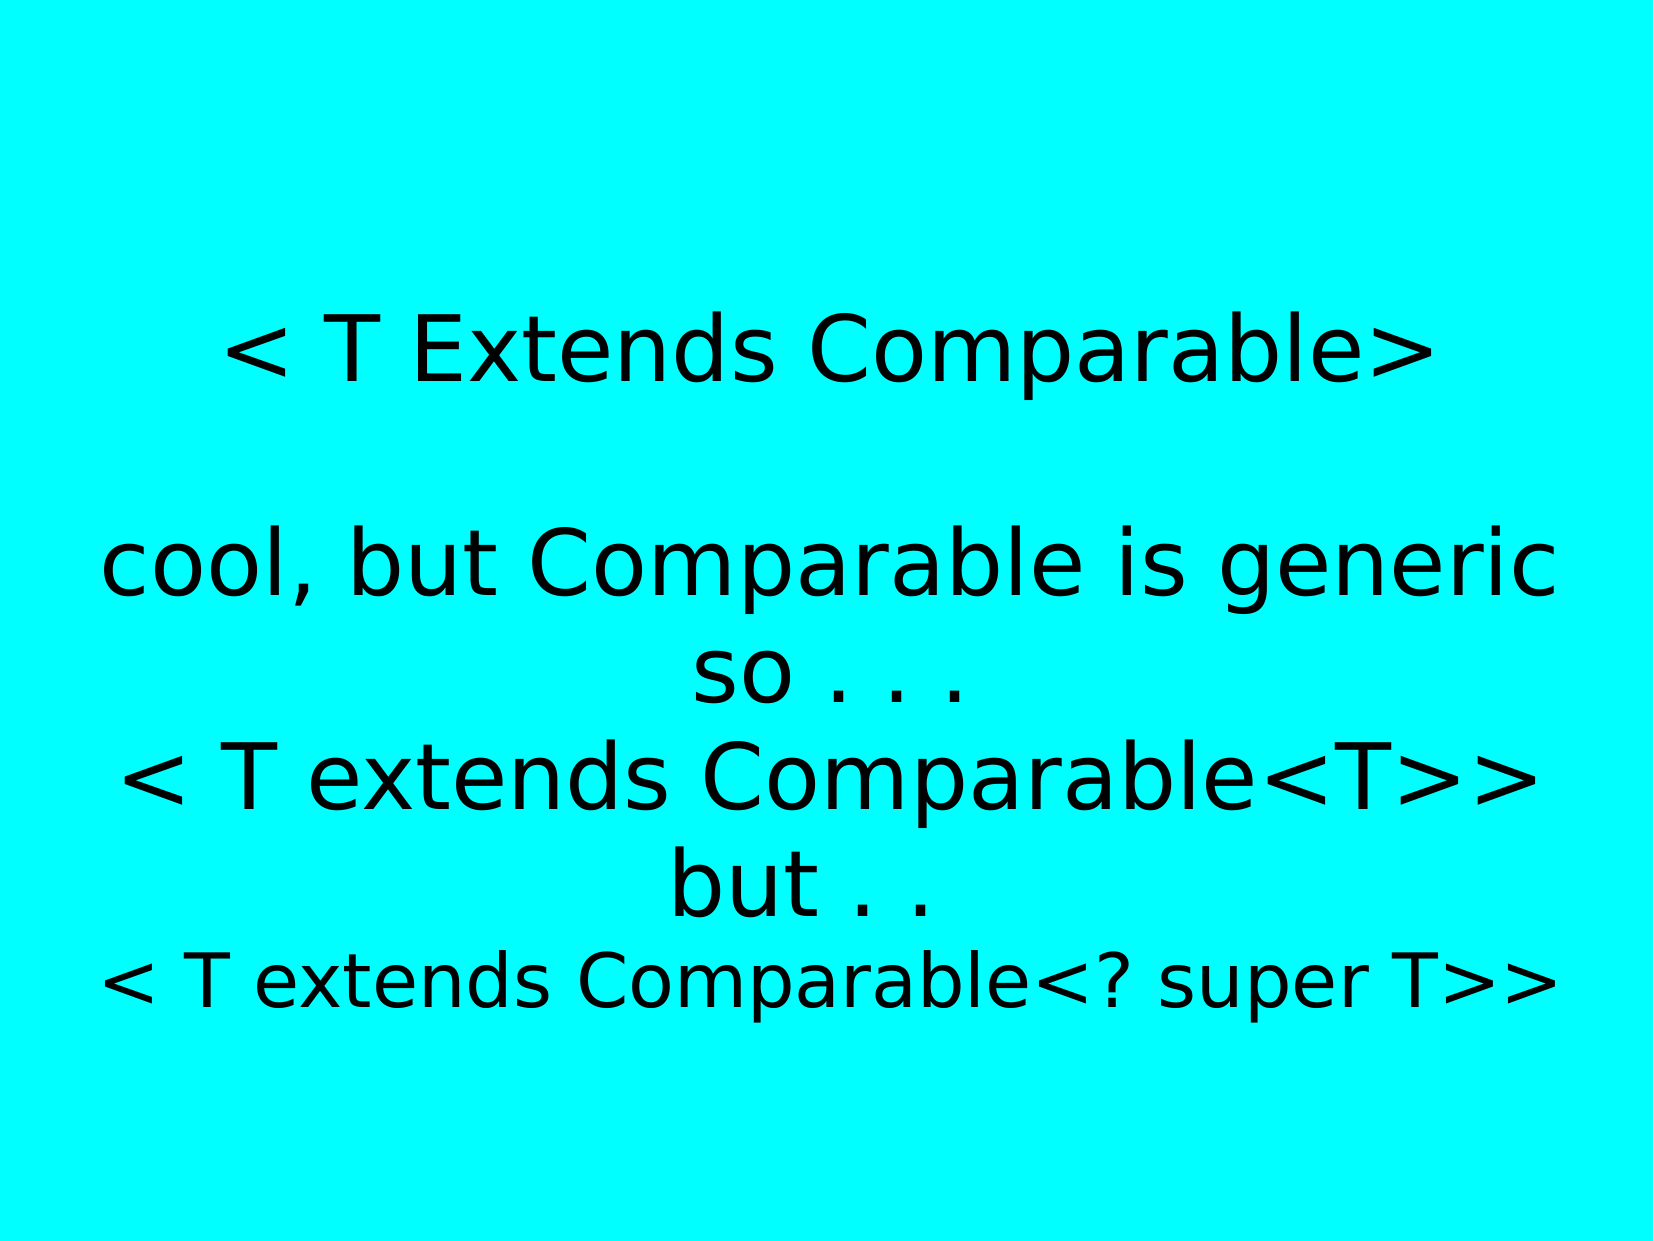

# < T Extends Comparable> cool, but Comparable is generic so . . . < T extends Comparable<T>> but . . < T extends Comparable<? super T>>